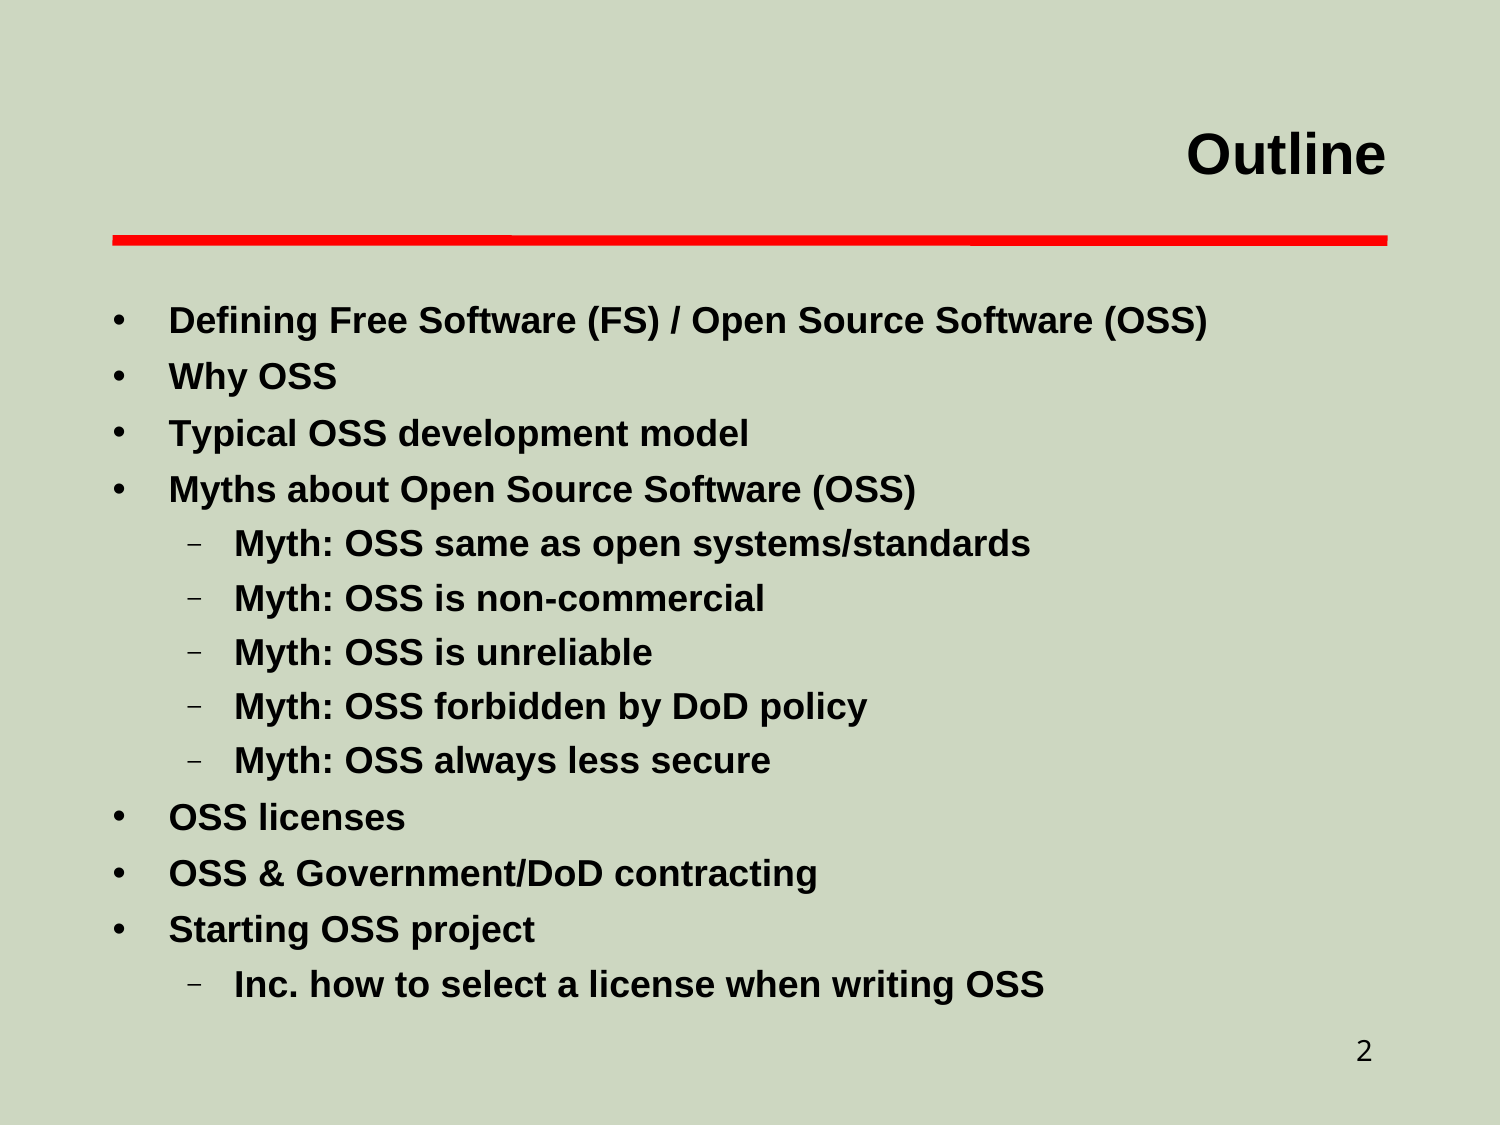

# Outline
Defining Free Software (FS) / Open Source Software (OSS)
Why OSS
Typical OSS development model
Myths about Open Source Software (OSS)
Myth: OSS same as open systems/standards
Myth: OSS is non-commercial
Myth: OSS is unreliable
Myth: OSS forbidden by DoD policy
Myth: OSS always less secure
OSS licenses
OSS & Government/DoD contracting
Starting OSS project
Inc. how to select a license when writing OSS